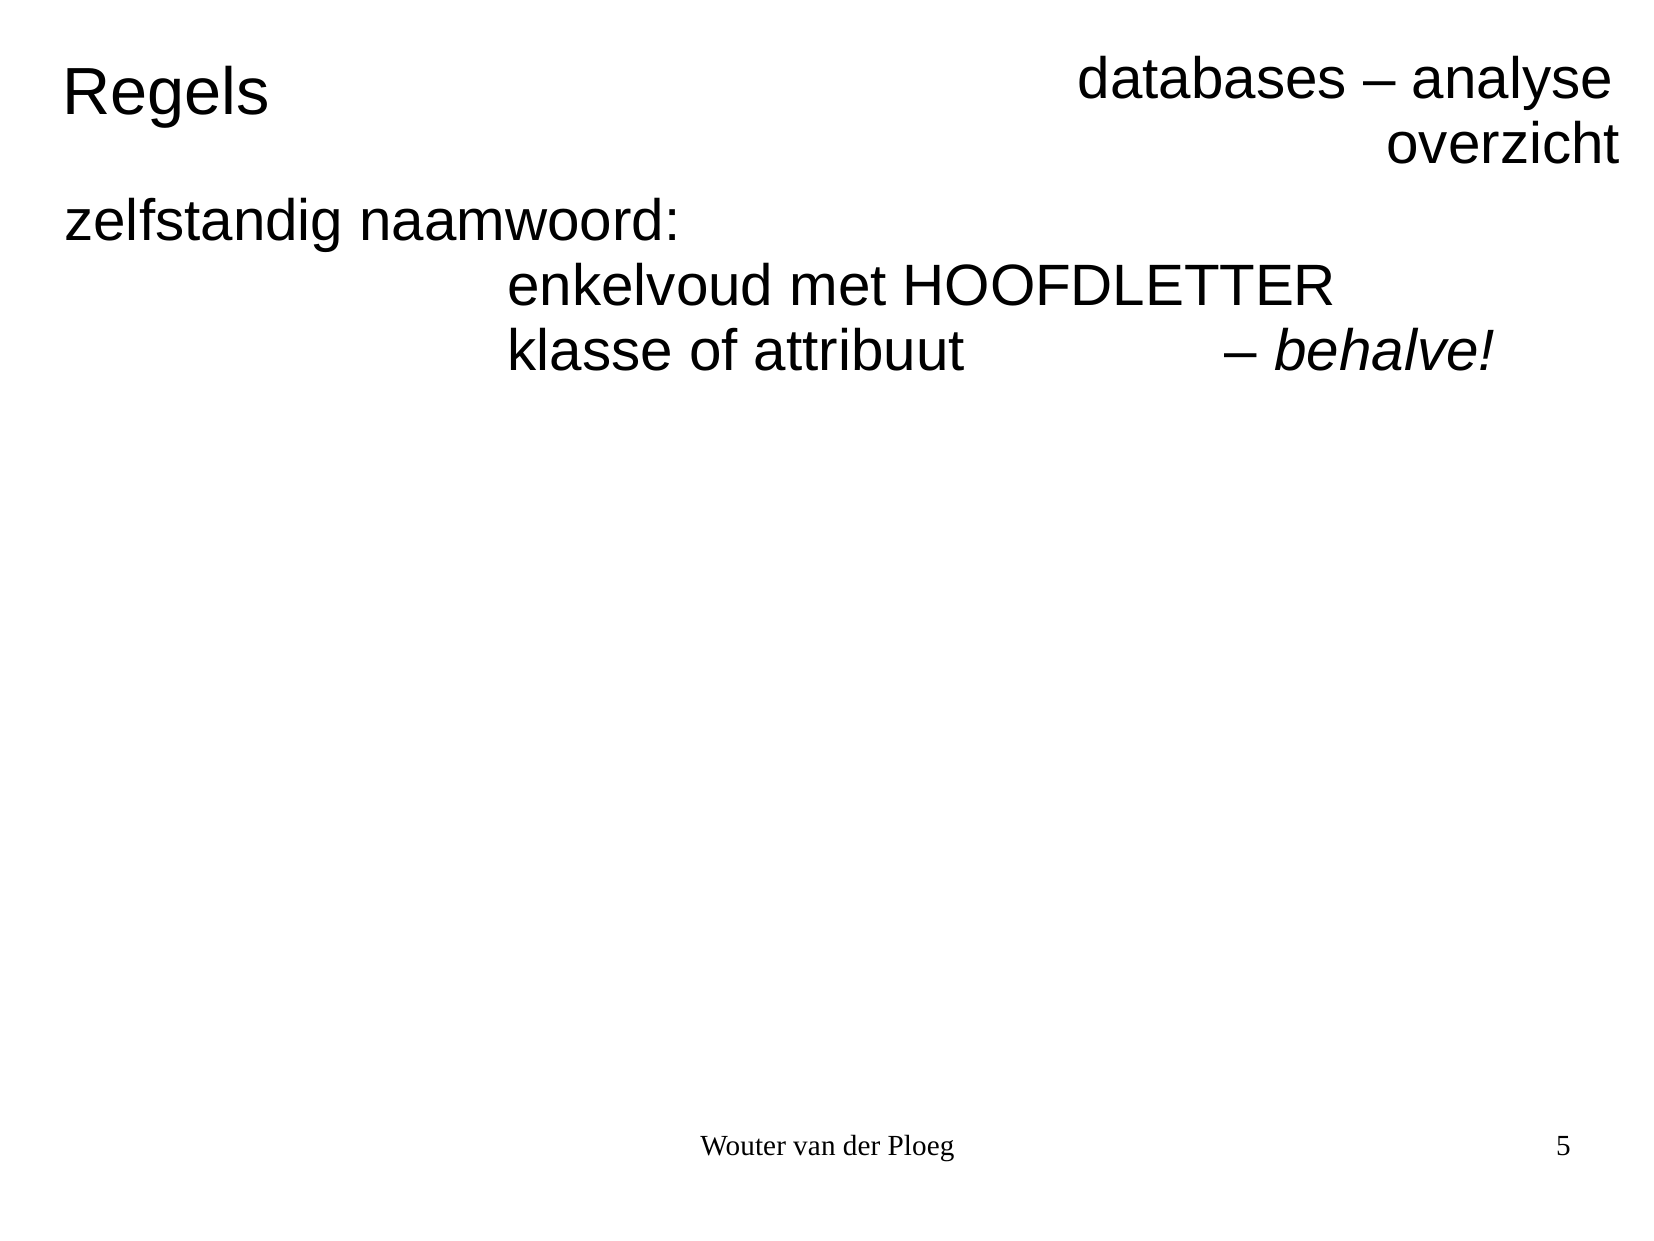

databases – analyse
 overzicht
Regels
zelfstandig naamwoord:
						enkelvoud met HOOFDLETTER
						klasse of attribuut – behalve!
Wouter van der Ploeg
5